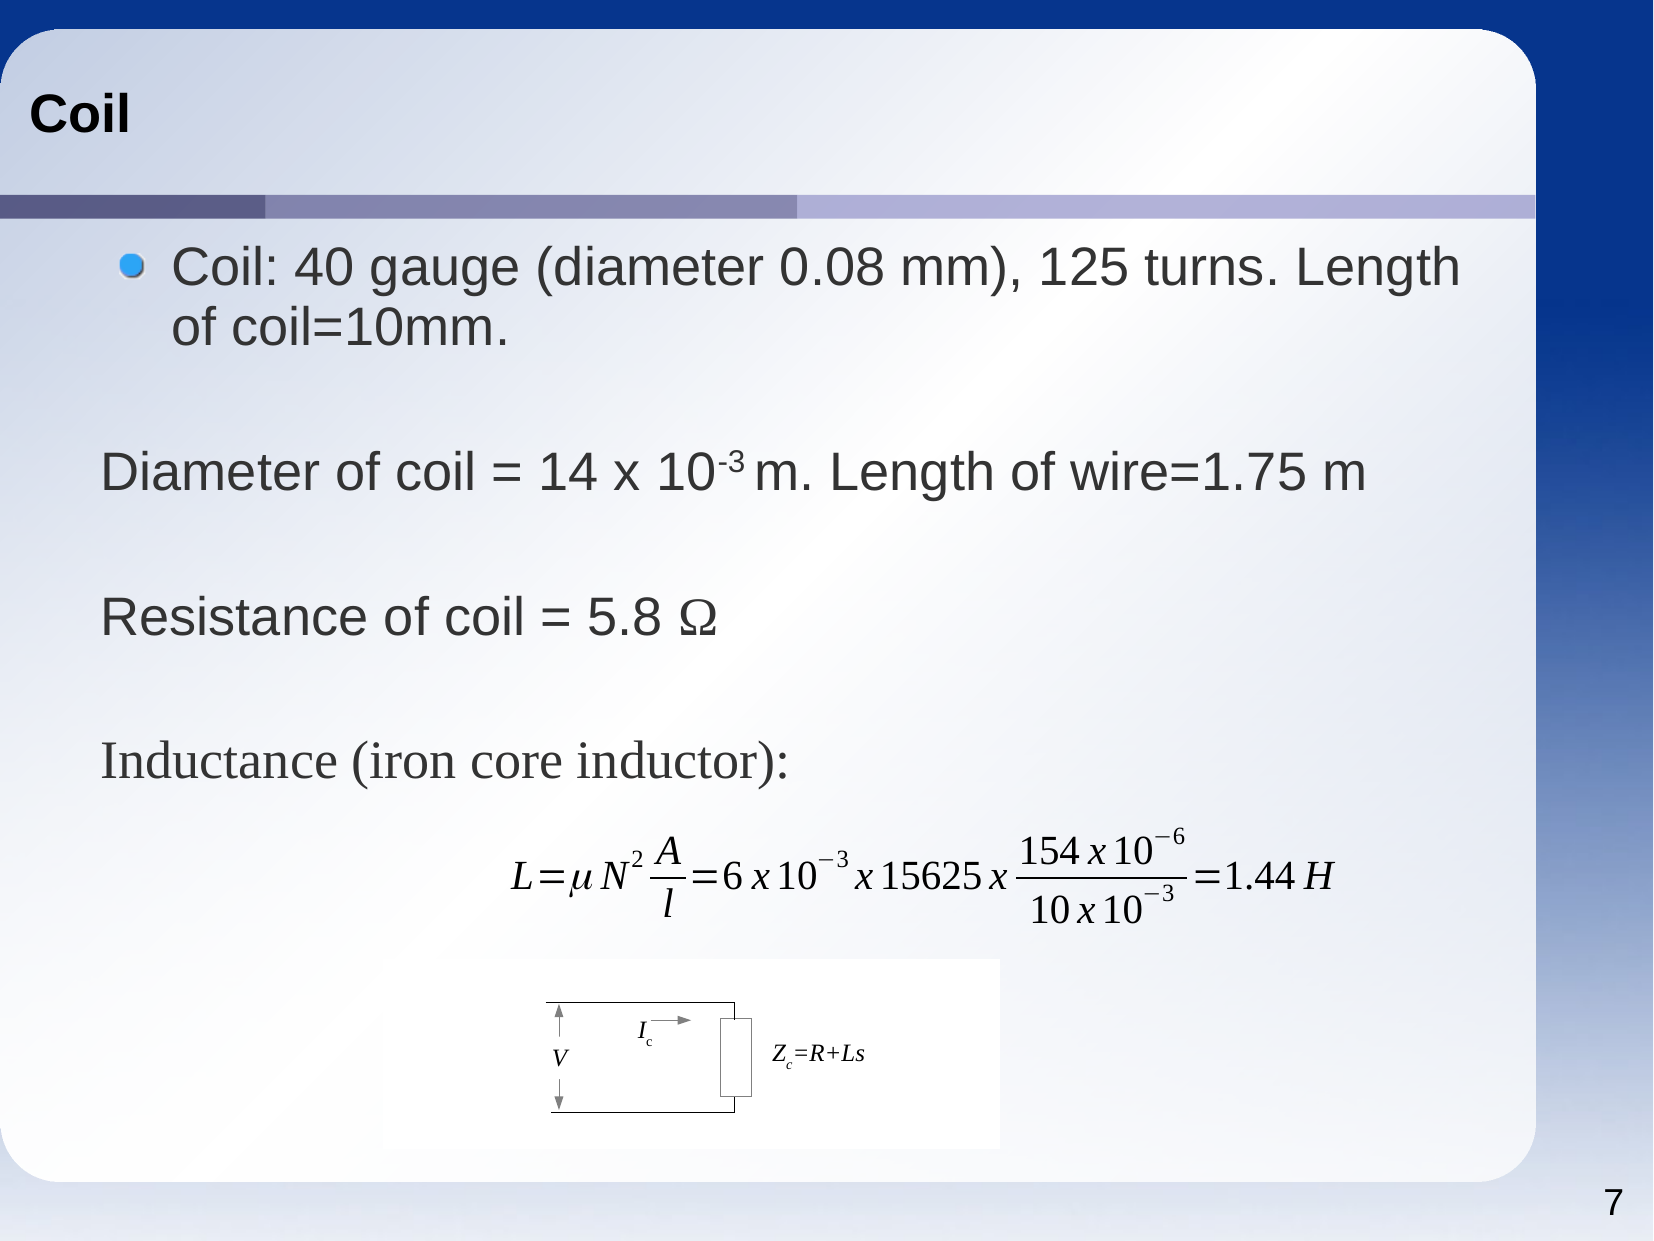

# Coil
Coil: 40 gauge (diameter 0.08 mm), 125 turns. Length of coil=10mm.
Diameter of coil = 14 x 10-3 m. Length of wire=1.75 m
Resistance of coil = 5.8 Ω
Inductance (iron core inductor):
7